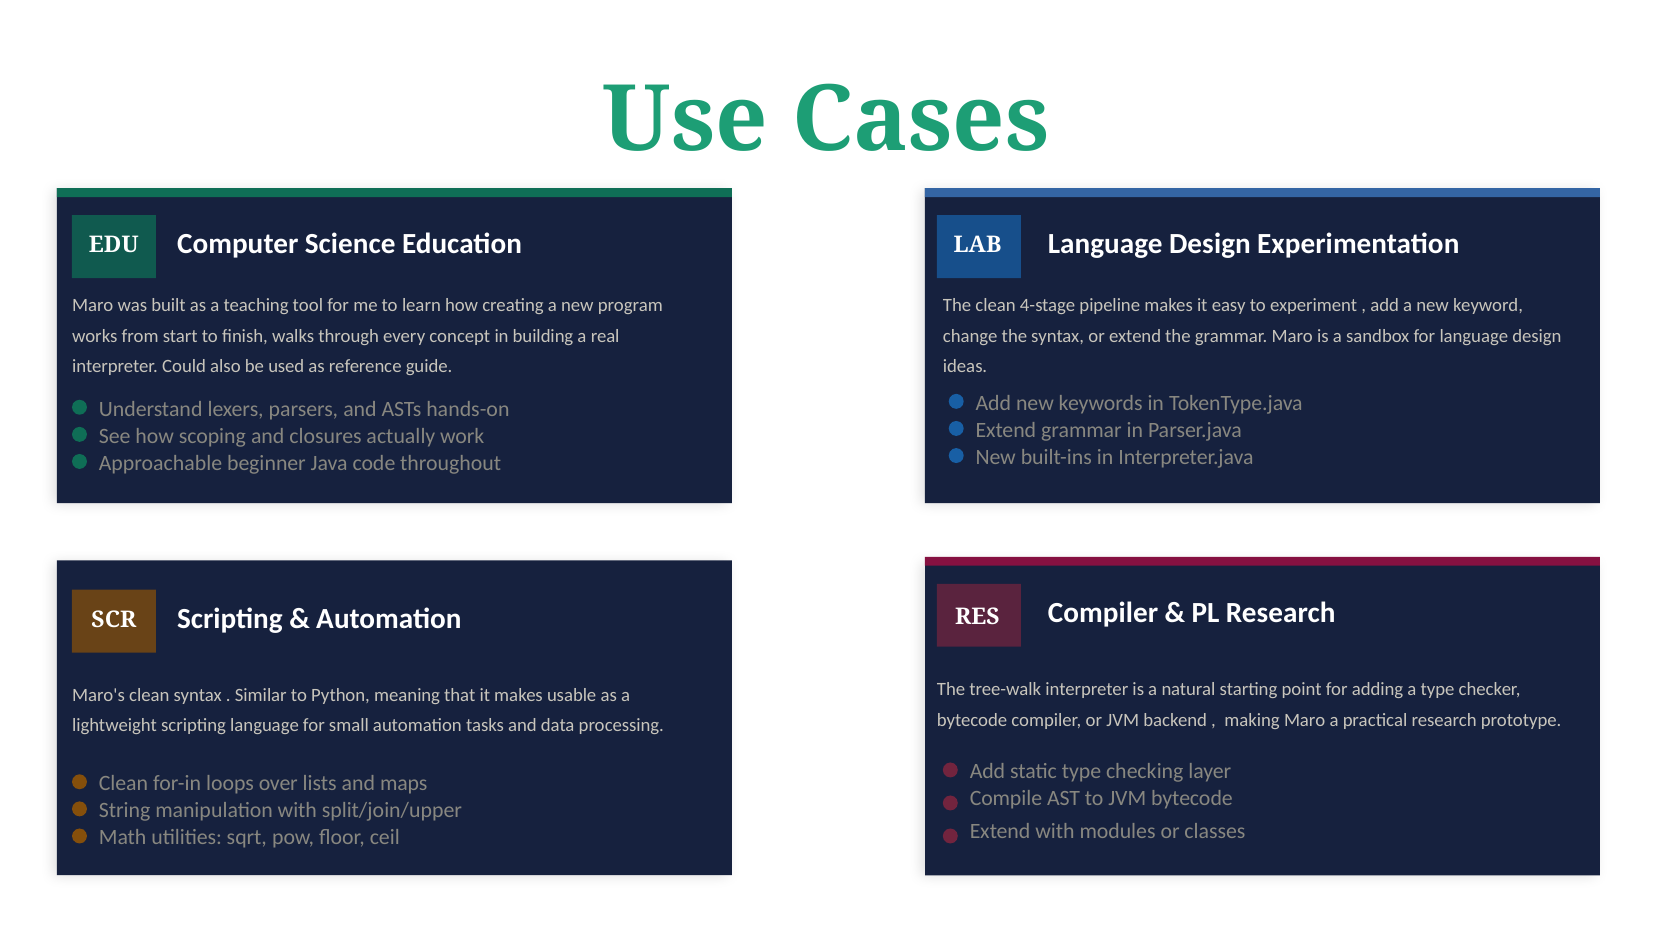

# Use Cases
Computer Science Education
Language Design Experimentation
EDU
LAB
Maro was built as a teaching tool for me to learn how creating a new program works from start to finish, walks through every concept in building a real interpreter. Could also be used as reference guide.
The clean 4-stage pipeline makes it easy to experiment , add a new keyword, change the syntax, or extend the grammar. Maro is a sandbox for language design ideas.
Add new keywords in TokenType.java
Understand lexers, parsers, and ASTs hands-on
Extend grammar in Parser.java
See how scoping and closures actually work
New built-ins in Interpreter.java
Approachable beginner Java code throughout
Compiler & PL Research
Scripting & Automation
RES
SCR
The tree-walk interpreter is a natural starting point for adding a type checker, bytecode compiler, or JVM backend , making Maro a practical research prototype.
Maro's clean syntax . Similar to Python, meaning that it makes usable as a lightweight scripting language for small automation tasks and data processing.
Add static type checking layer
Clean for-in loops over lists and maps
Compile AST to JVM bytecode
String manipulation with split/join/upper
Extend with modules or classes
Math utilities: sqrt, pow, floor, ceil